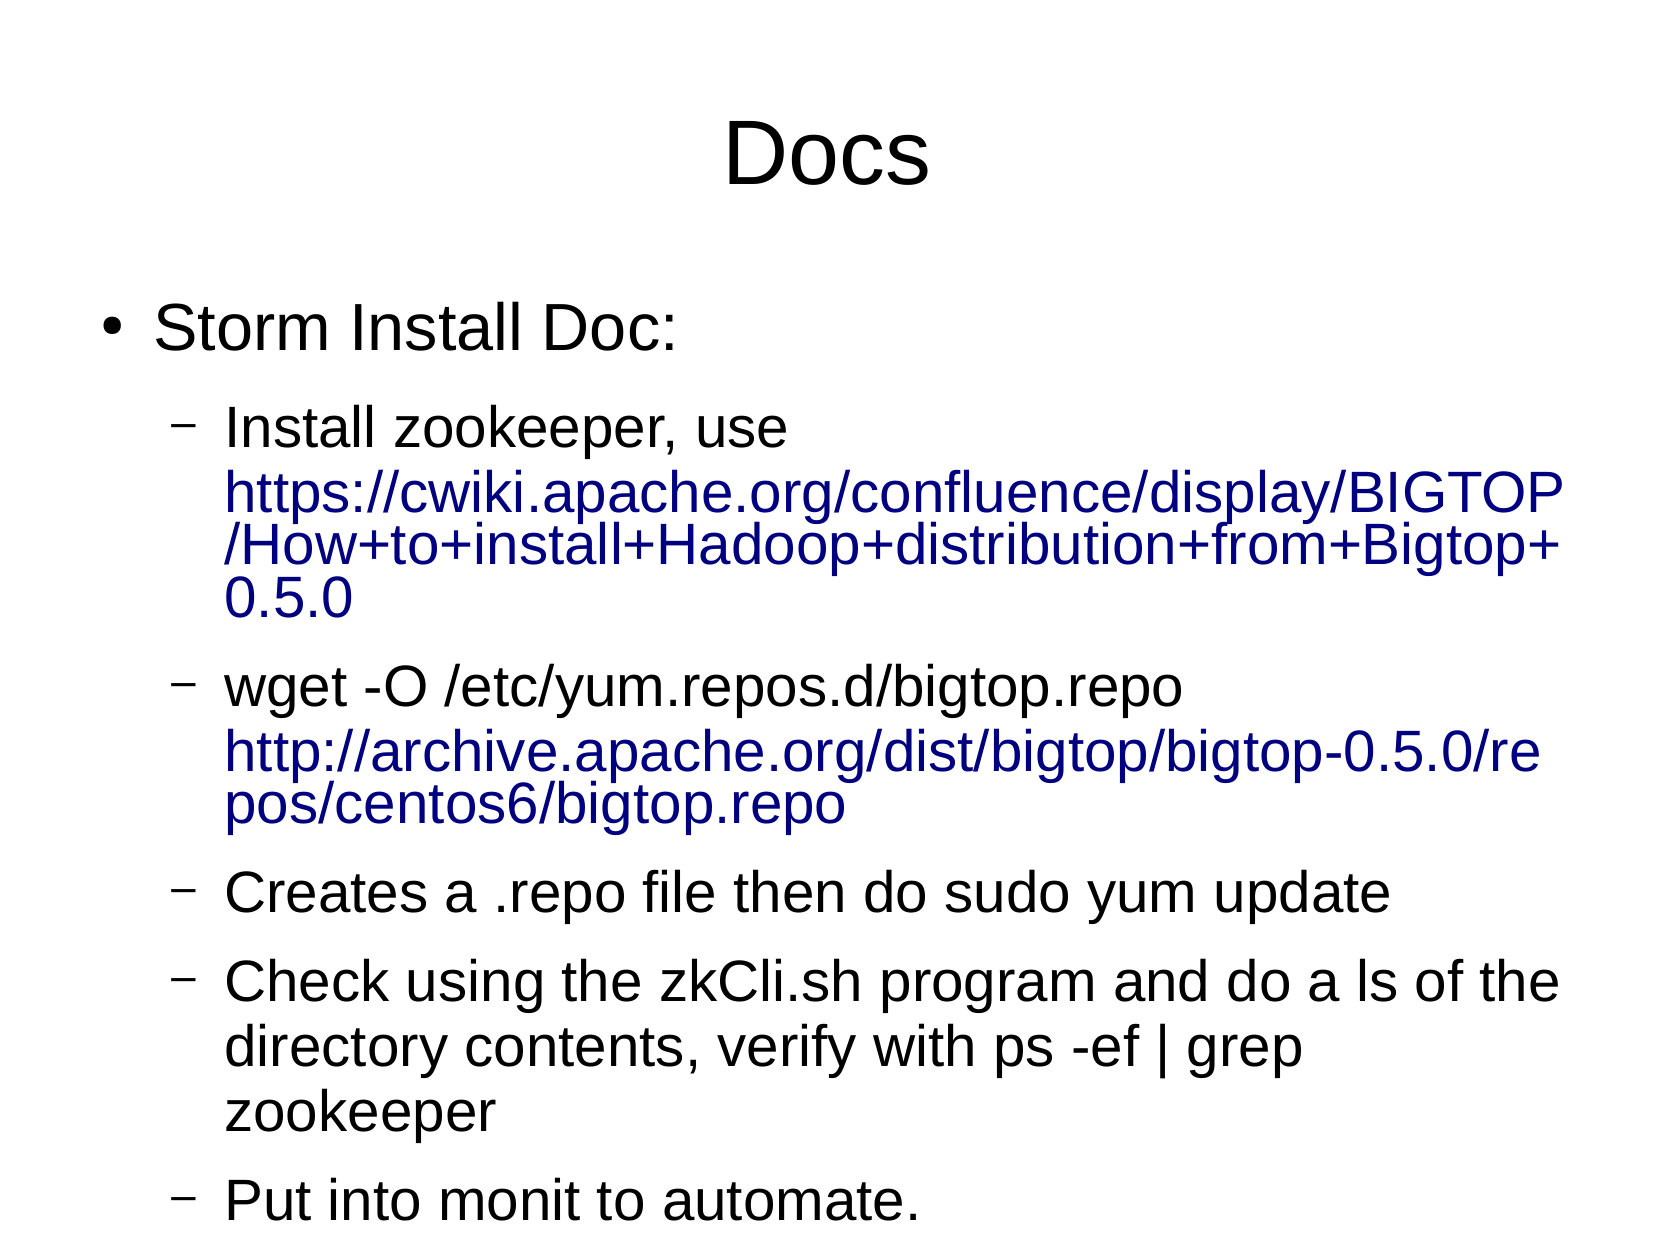

# Docs
Storm Install Doc:
Install zookeeper, use https://cwiki.apache.org/confluence/display/BIGTOP/How+to+install+Hadoop+distribution+from+Bigtop+0.5.0
wget -O /etc/yum.repos.d/bigtop.repo http://archive.apache.org/dist/bigtop/bigtop-0.5.0/repos/centos6/bigtop.repo
Creates a .repo file then do sudo yum update
Check using the zkCli.sh program and do a ls of the directory contents, verify with ps -ef | grep zookeeper
Put into monit to automate.